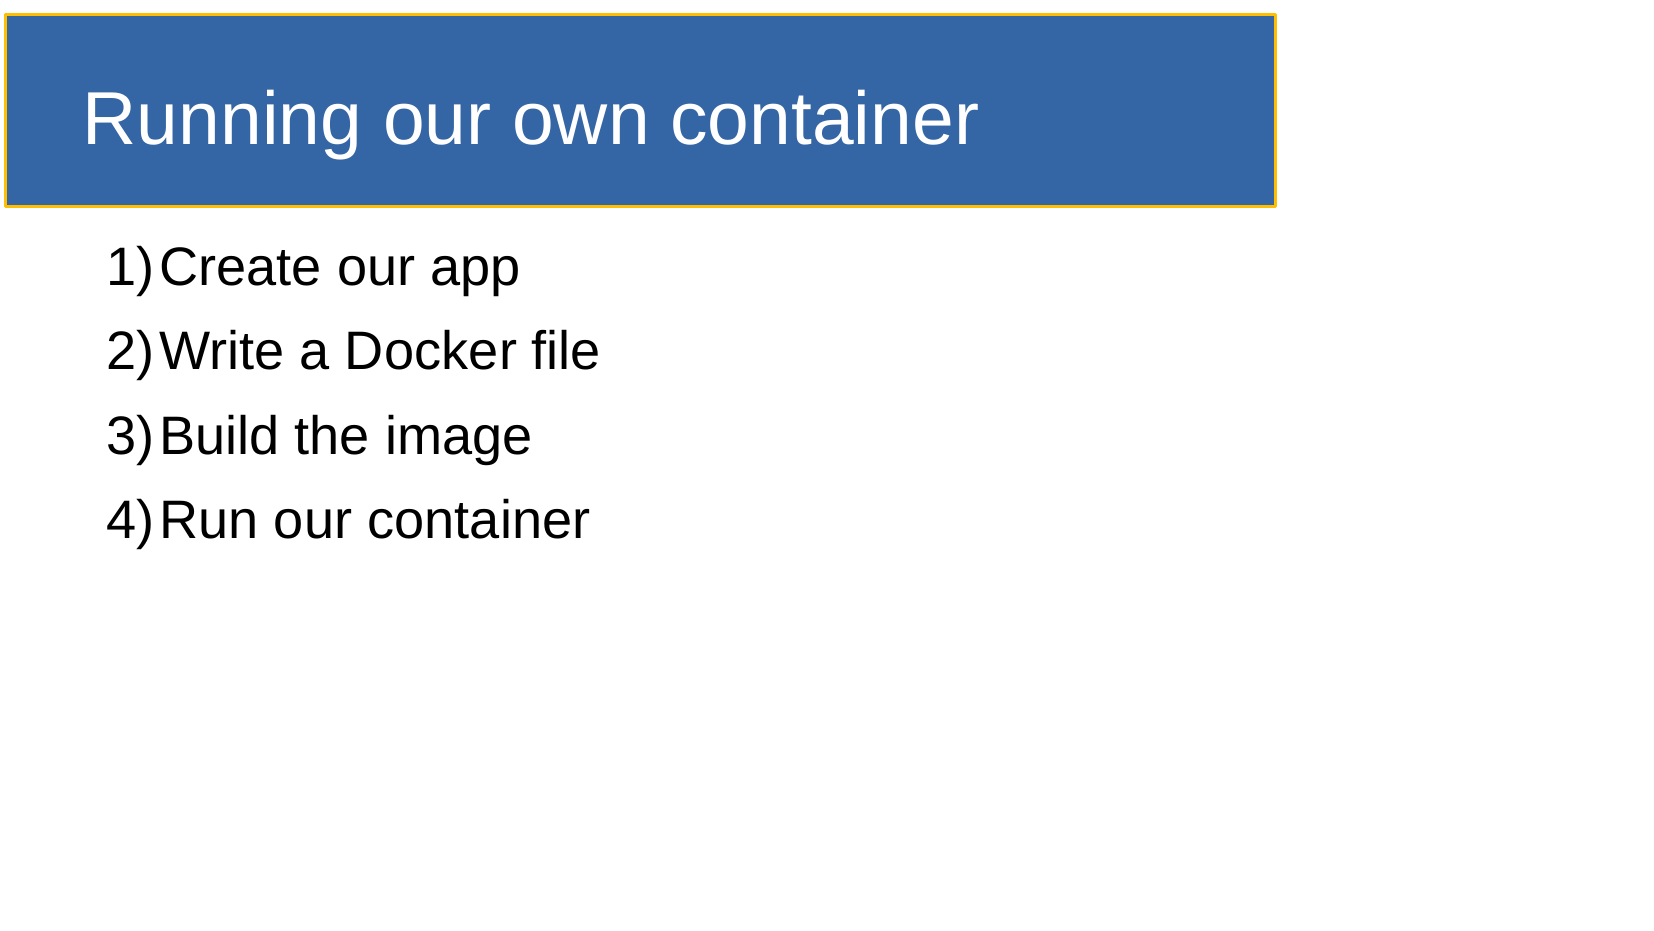

# Running our own container
Create our app
Write a Docker file
Build the image
Run our container